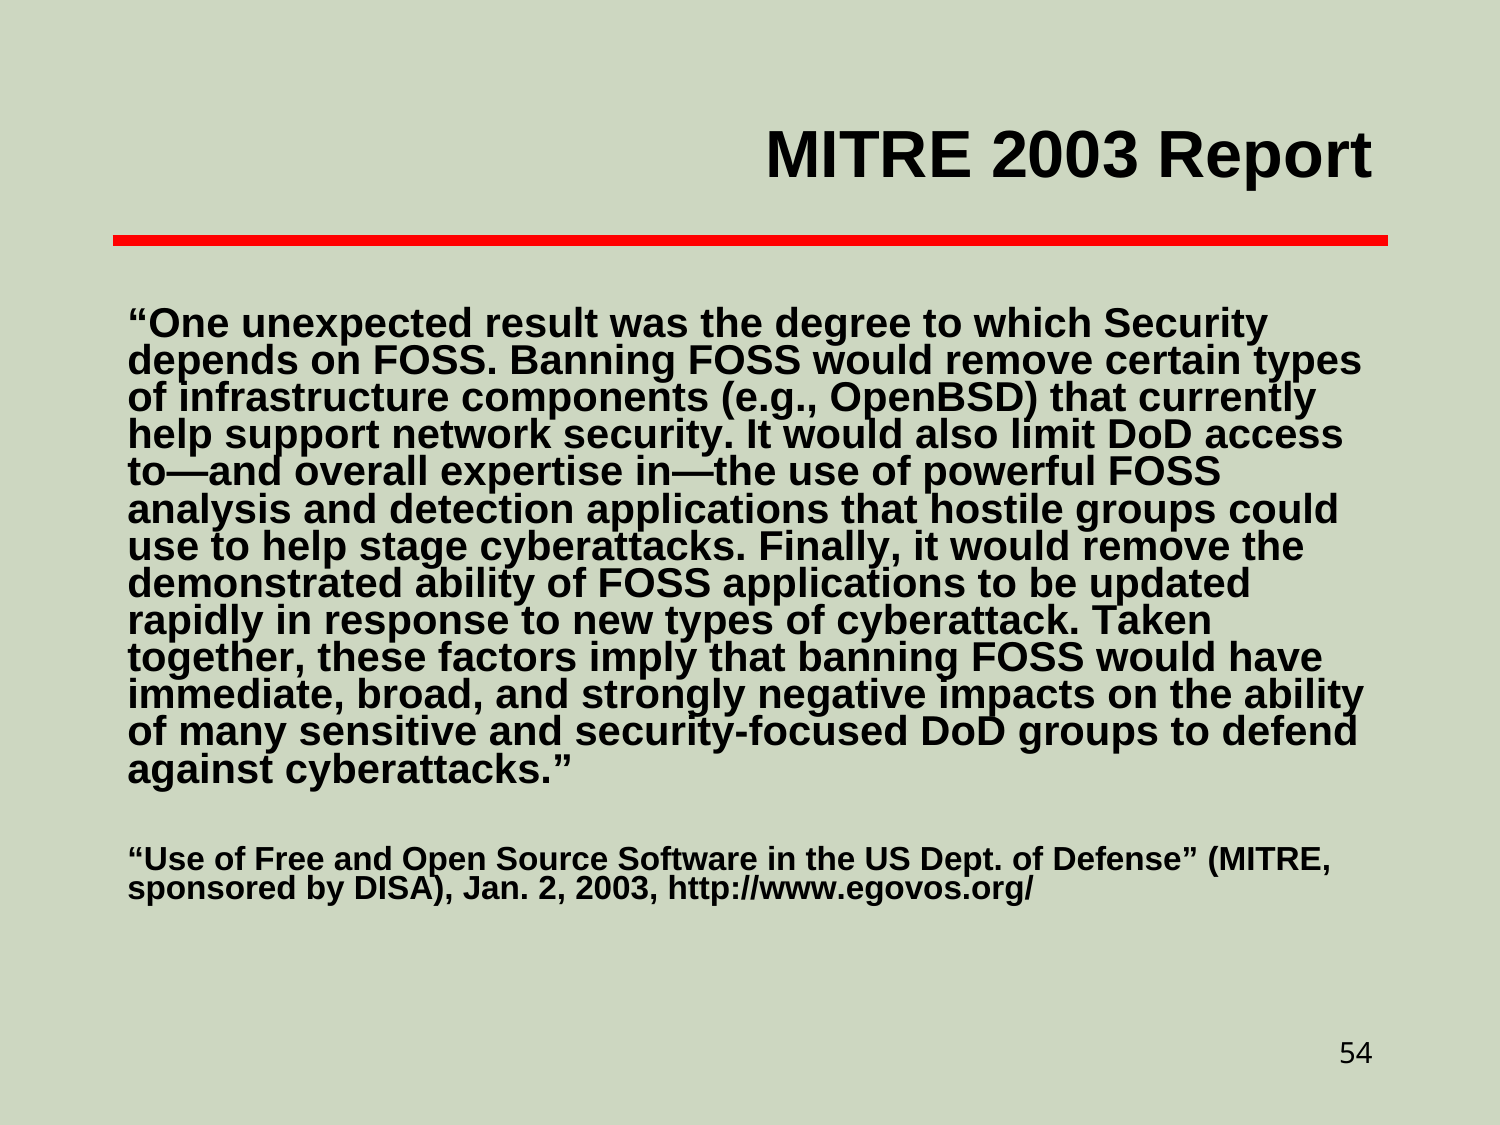

# MITRE 2003 Report
“One unexpected result was the degree to which Security depends on FOSS. Banning FOSS would remove certain types of infrastructure components (e.g., OpenBSD) that currently help support network security. It would also limit DoD access to—and overall expertise in—the use of powerful FOSS analysis and detection applications that hostile groups could use to help stage cyberattacks. Finally, it would remove the demonstrated ability of FOSS applications to be updated rapidly in response to new types of cyberattack. Taken together, these factors imply that banning FOSS would have immediate, broad, and strongly negative impacts on the ability of many sensitive and security-focused DoD groups to defend against cyberattacks.”
“Use of Free and Open Source Software in the US Dept. of Defense” (MITRE, sponsored by DISA), Jan. 2, 2003, http://www.egovos.org/